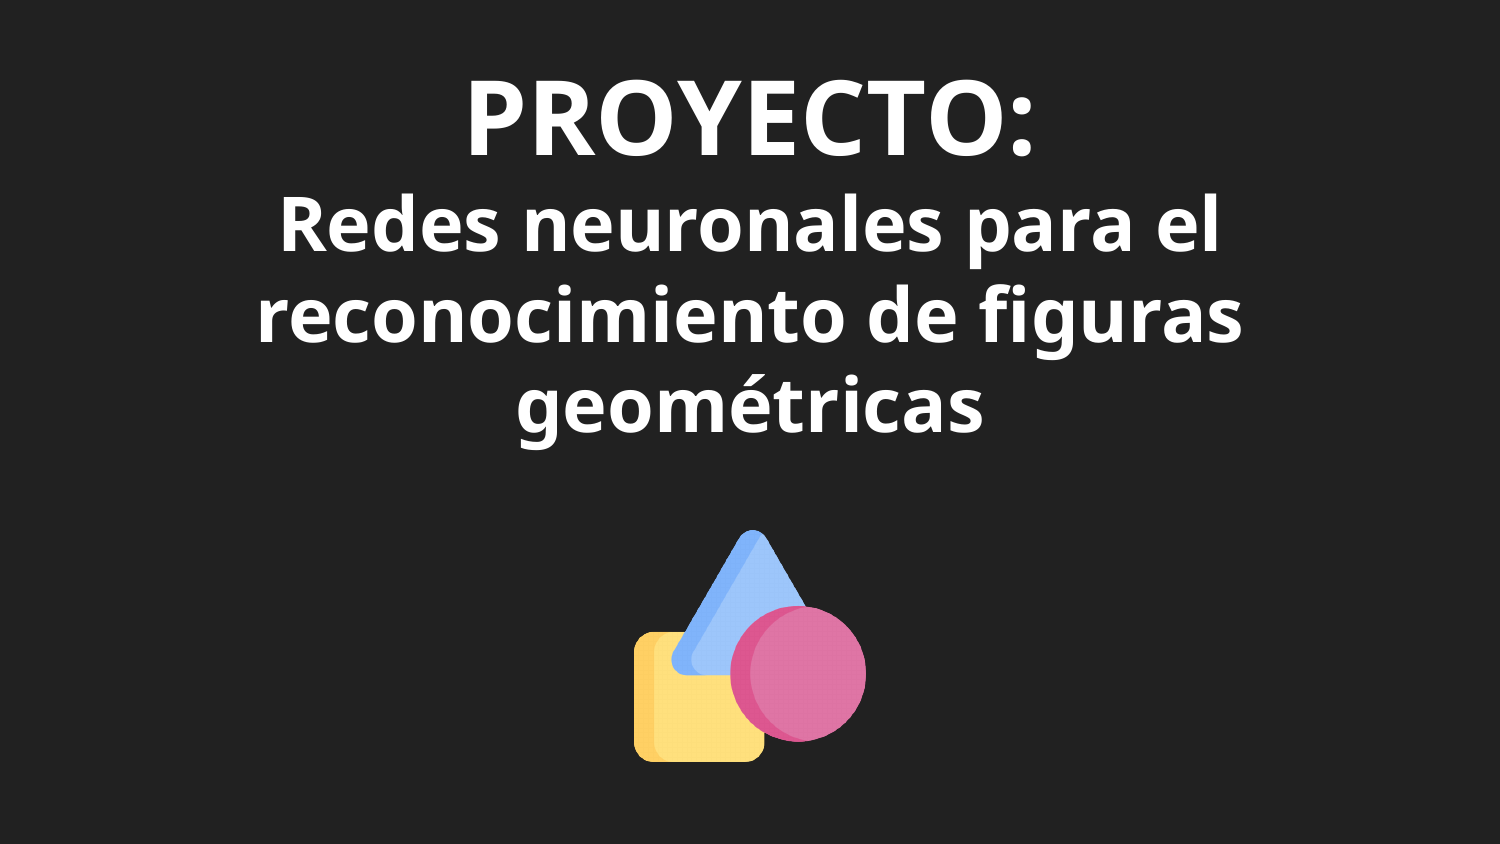

PROYECTO:
Redes neuronales para el reconocimiento de figuras geométricas